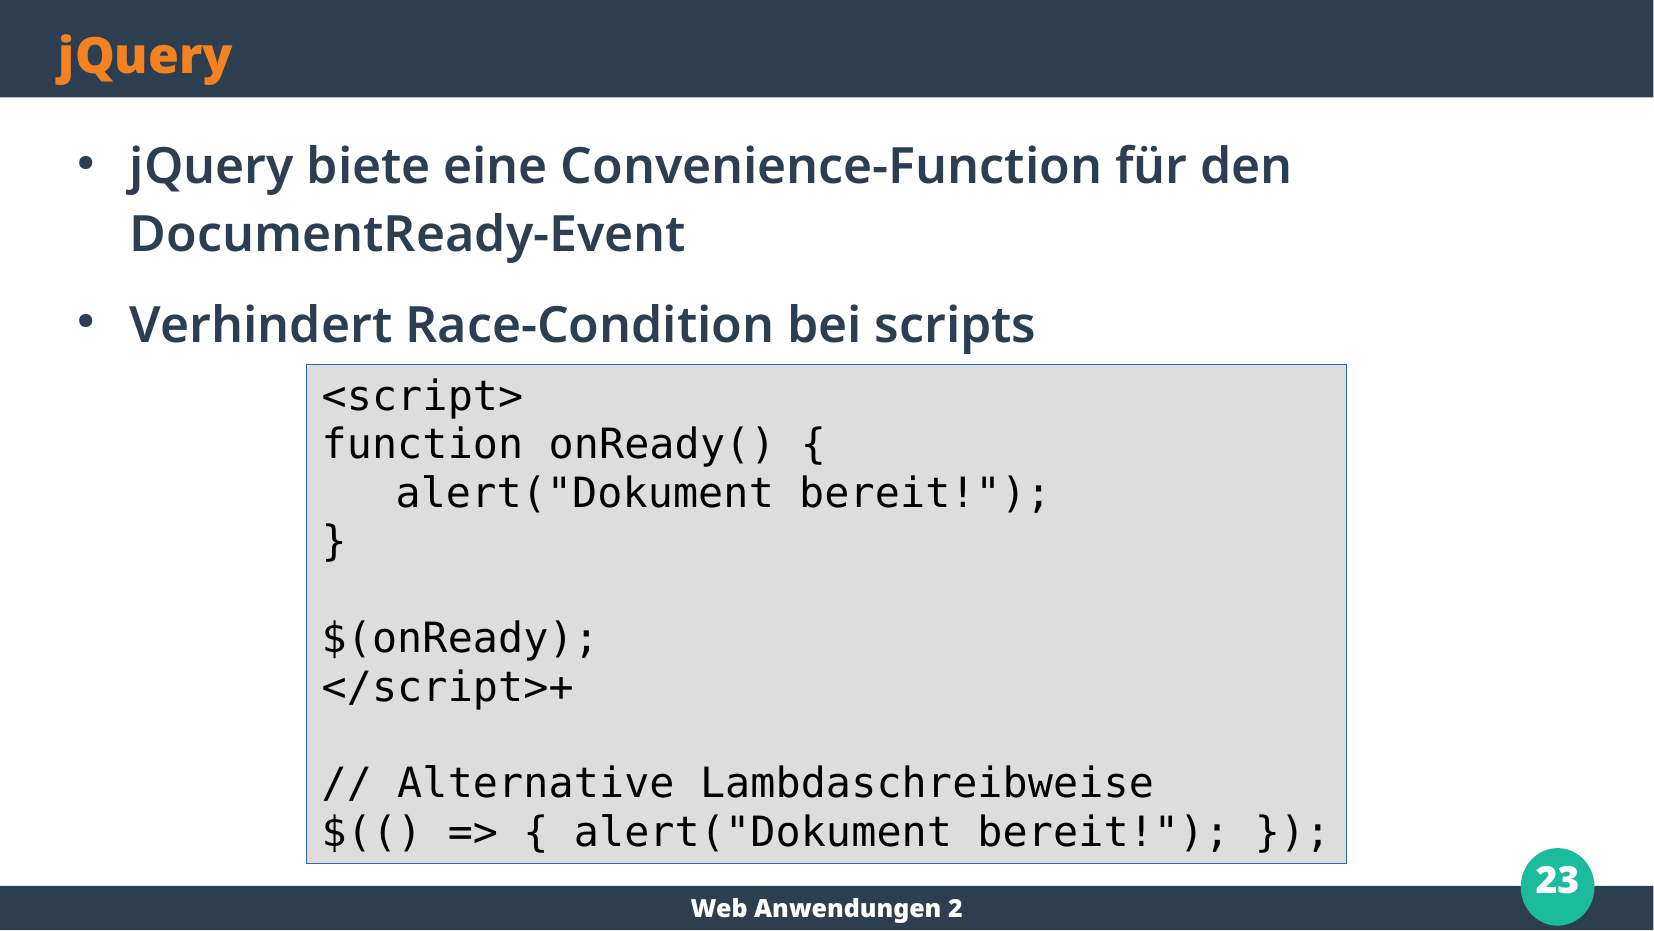

# jQuery
jQuery biete eine Convenience-Function für den DocumentReady-Event
Verhindert Race-Condition bei scripts
<script>
function onReady() {
	alert("Dokument bereit!");
}
$(onReady);
</script>+
// Alternative Lambdaschreibweise
$(() => { alert("Dokument bereit!"); });
23